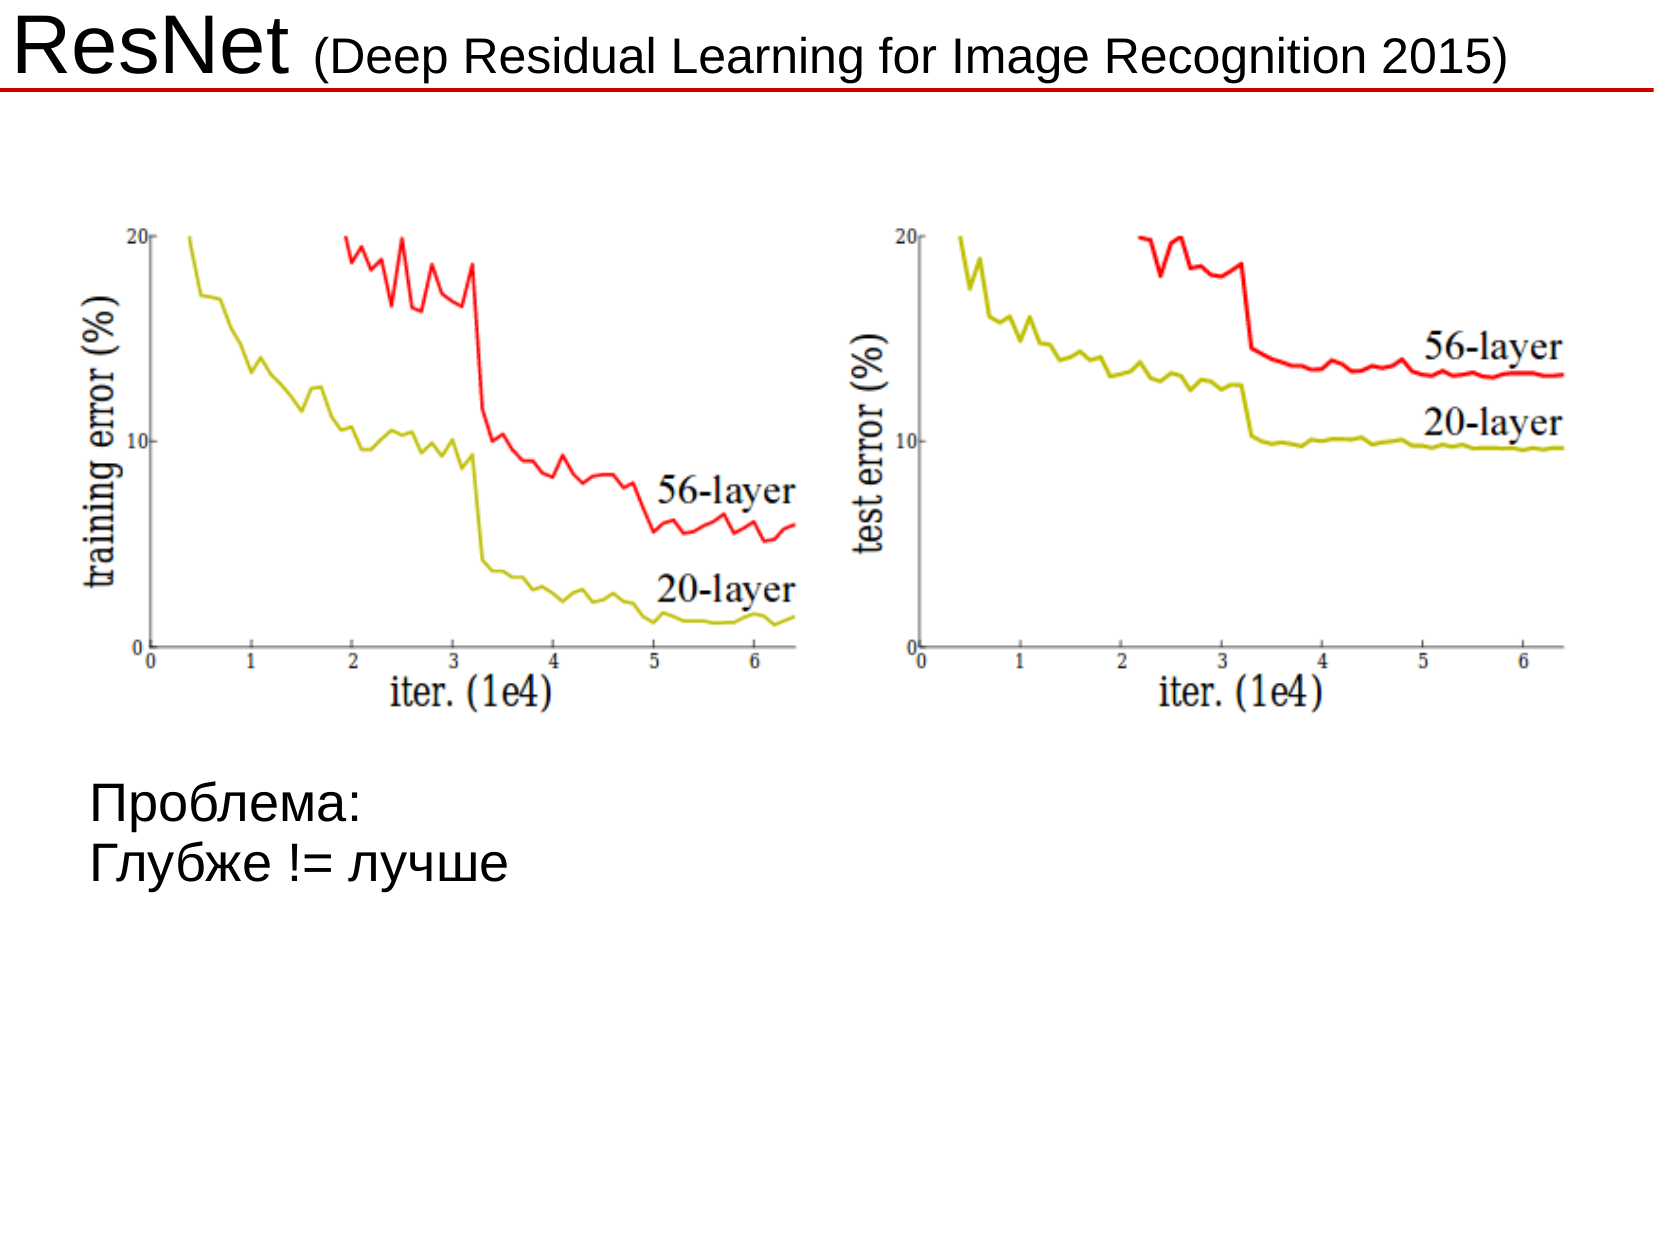

# ResNet (Deep Residual Learning for Image Recognition 2015)
Проблема:
Глубже != лучше